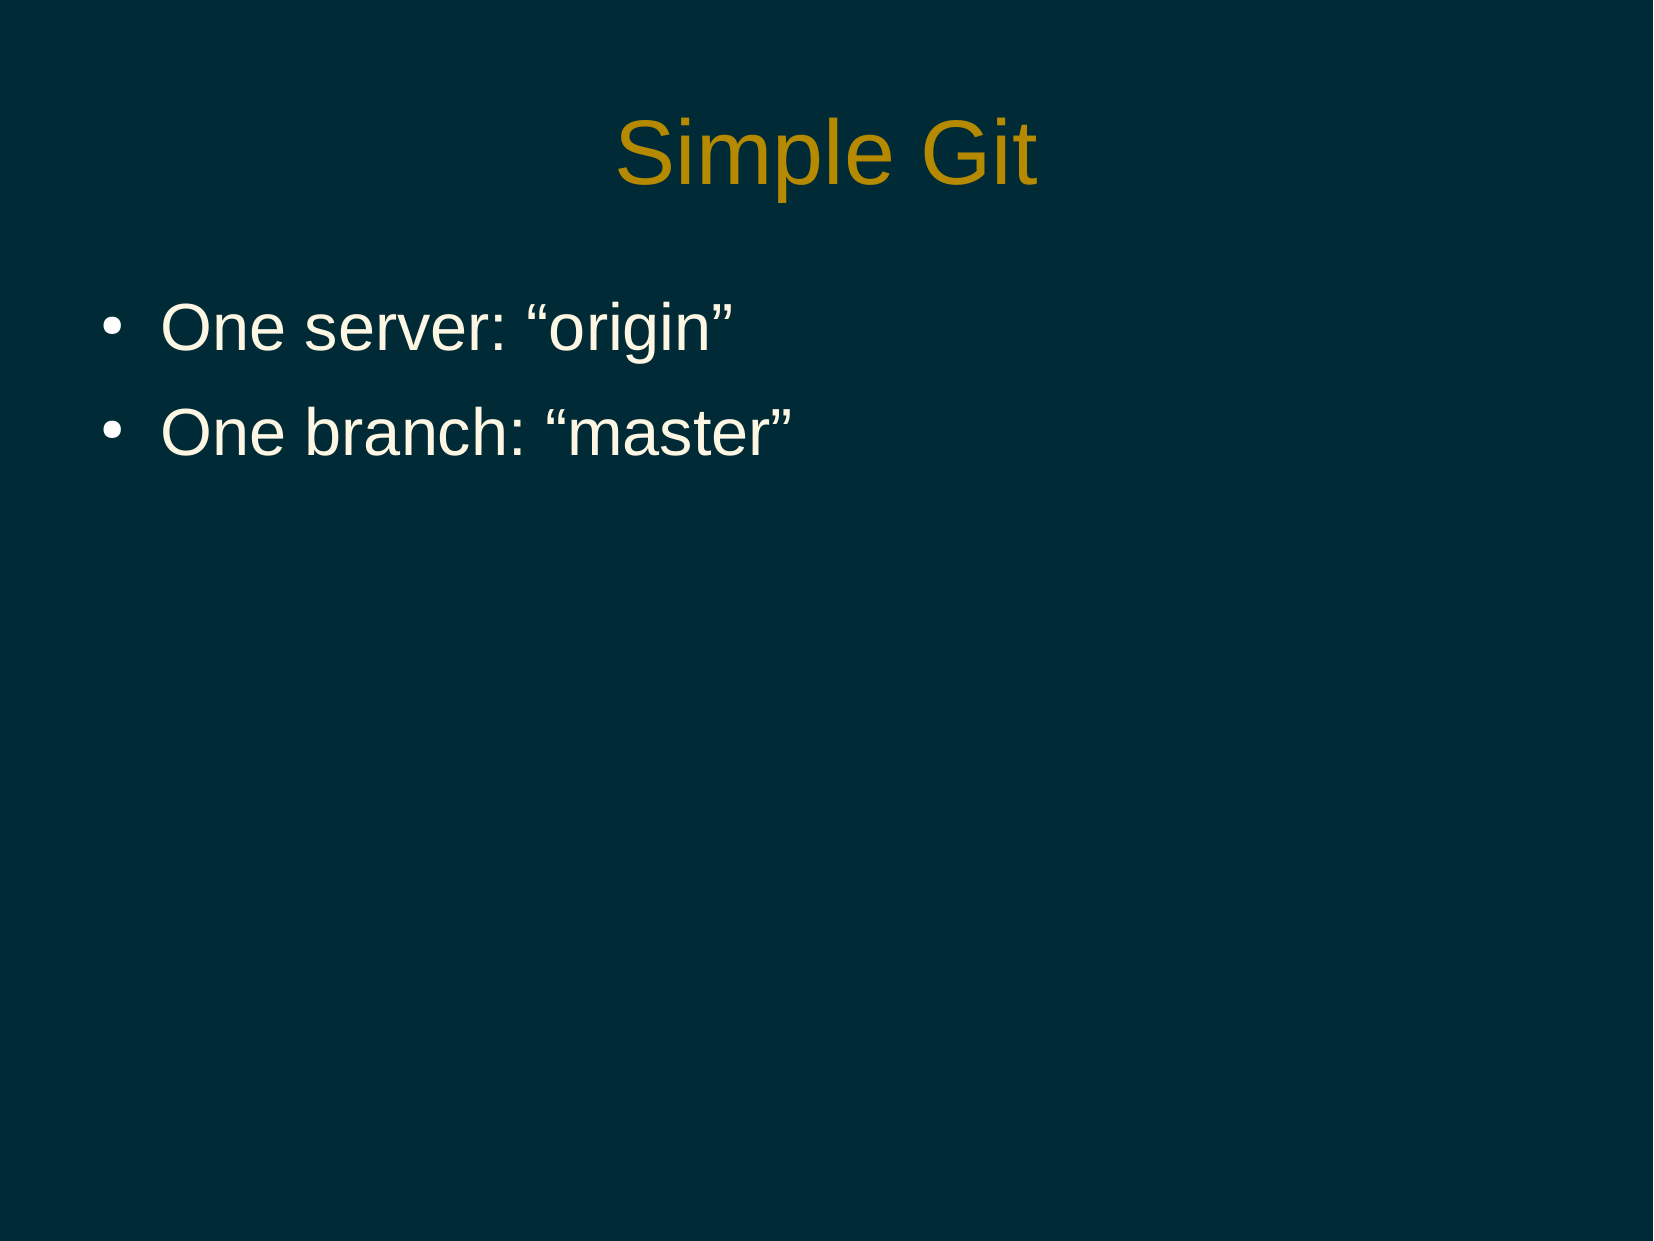

# Simple Git
One server: “origin”
One branch: “master”